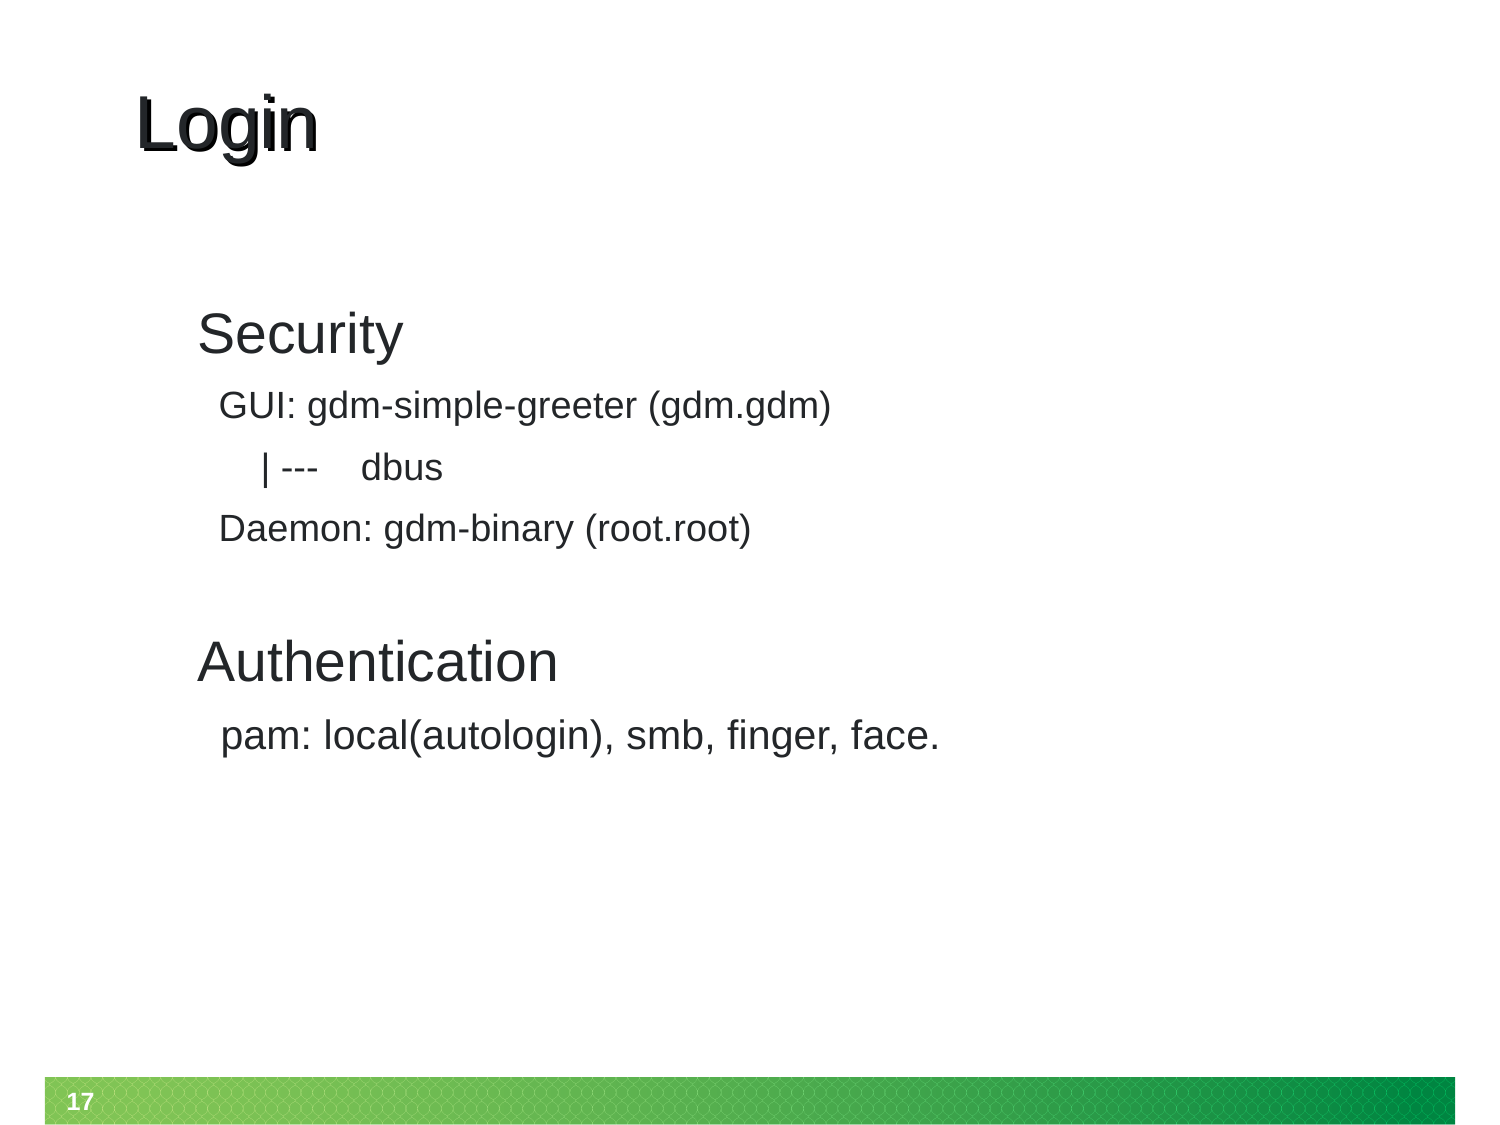

# Login
Security
 GUI: gdm-simple-greeter (gdm.gdm)
 | --- dbus
 Daemon: gdm-binary (root.root)
Authentication
 pam: local(autologin), smb, finger, face.